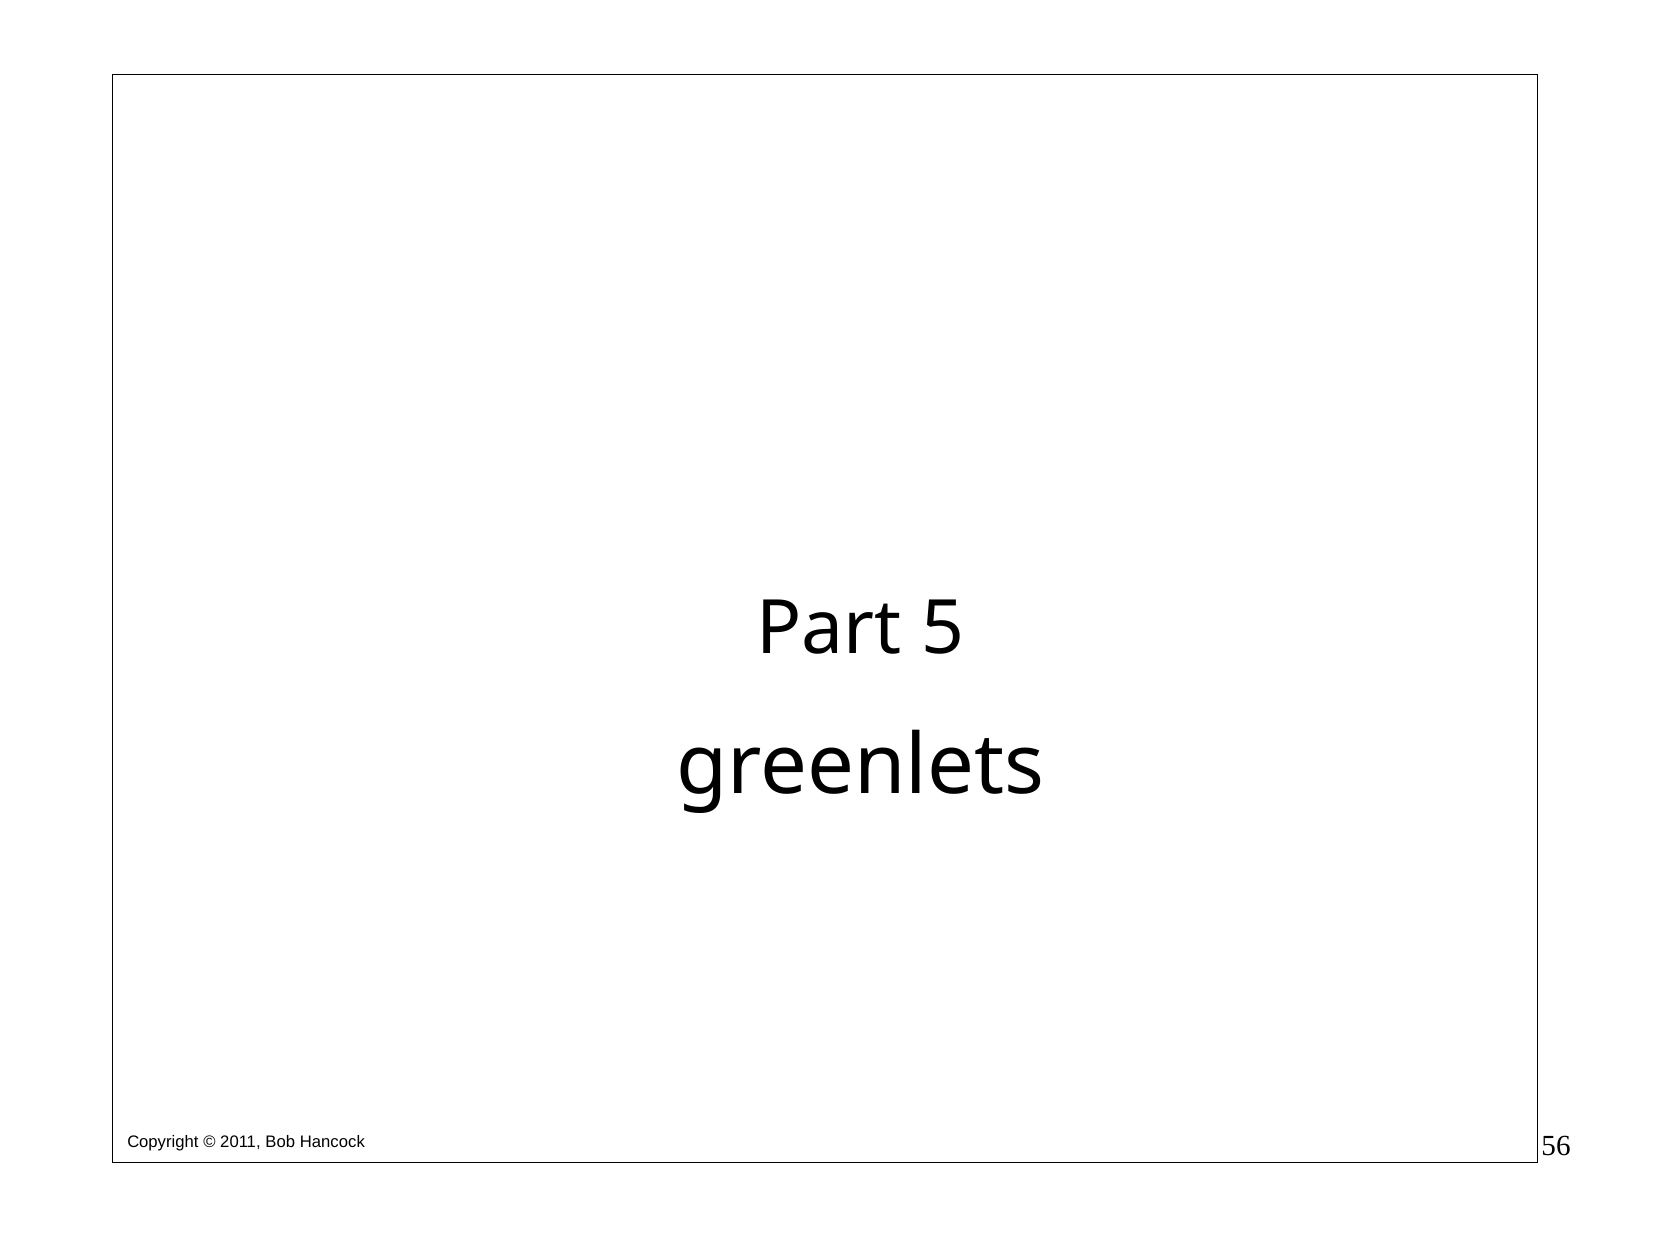

#
Part 5
greenlets
Copyright © 2011, Bob Hancock
56